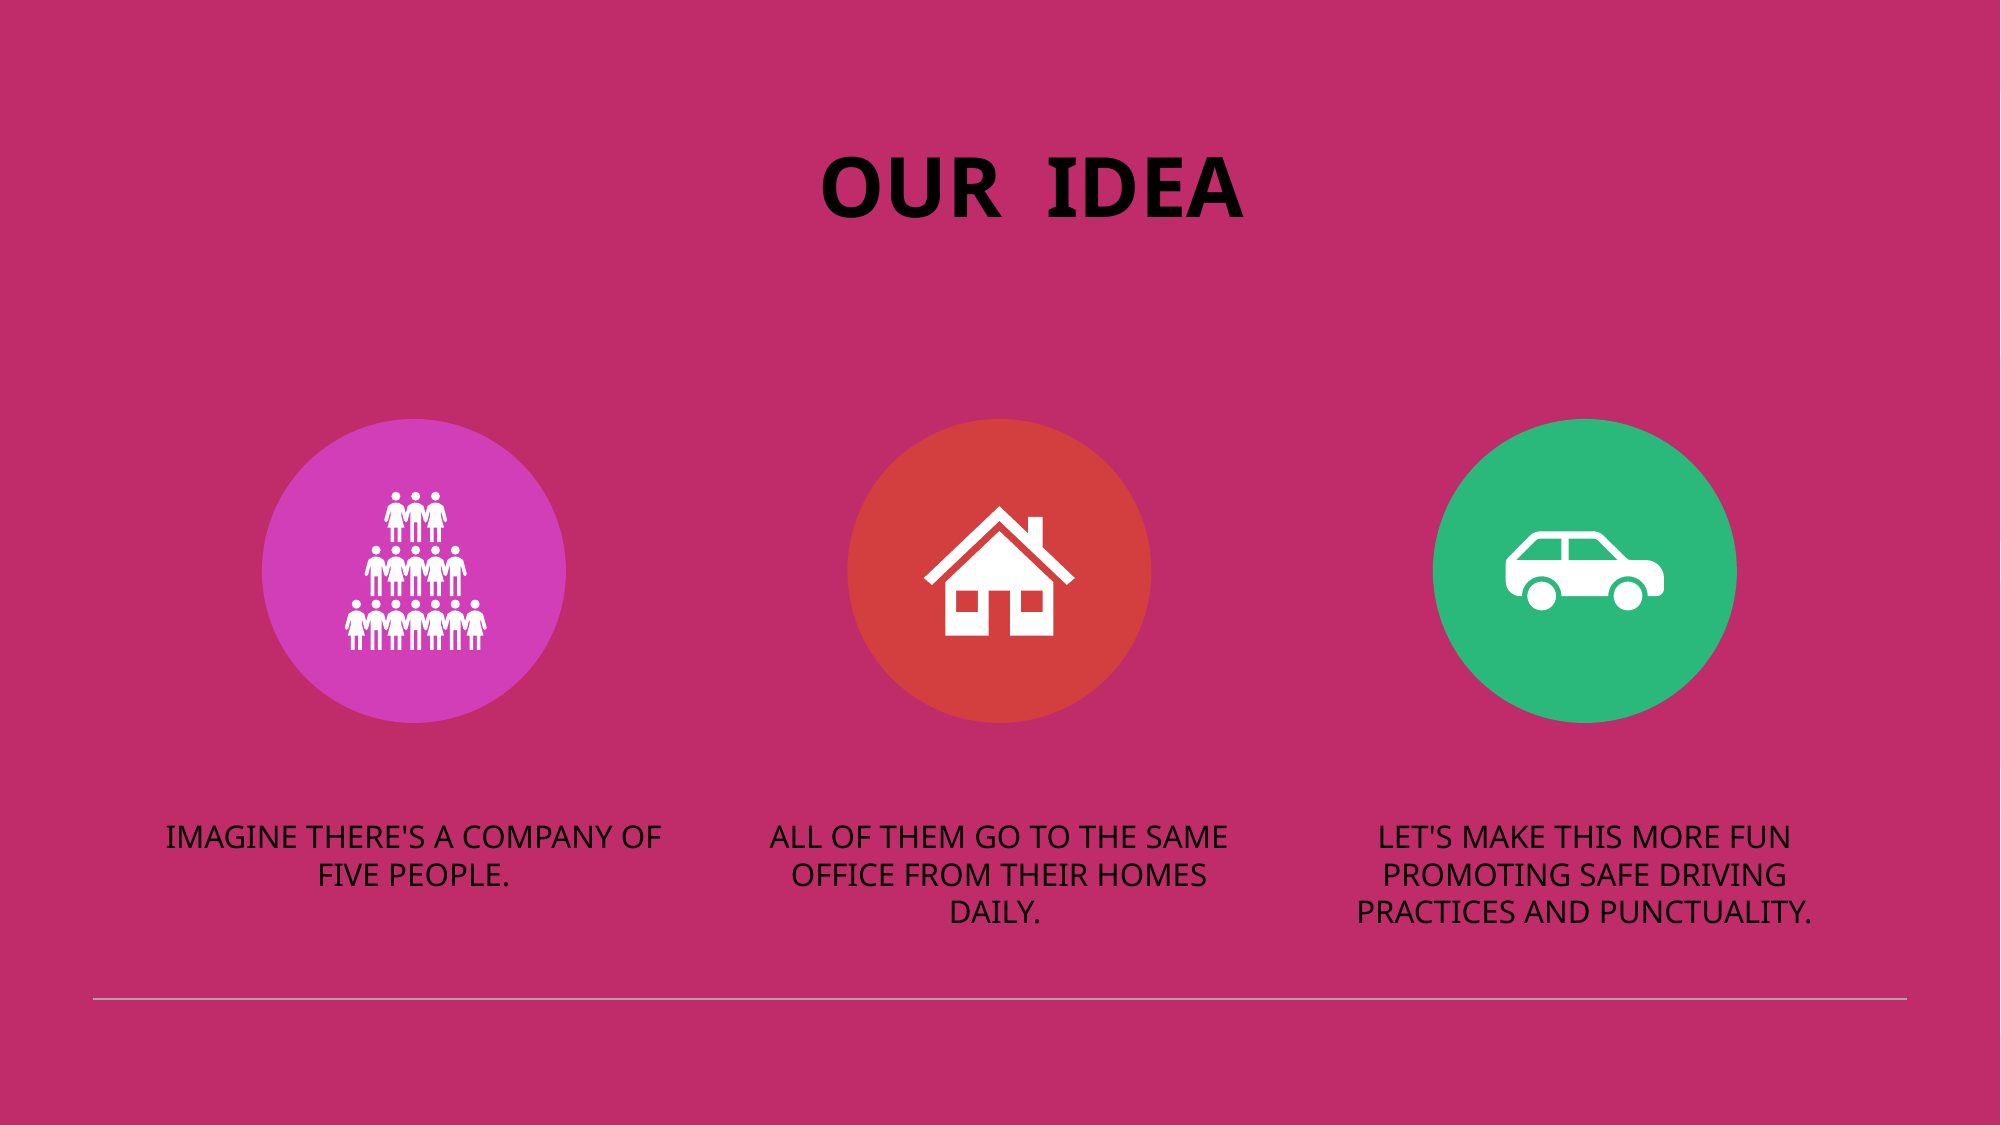

# OUR  IDEA
Imagine there's a company of five people.
All of them go to the same office from their homes daily.
Let's make this more fun promoting safe driving practices and punctuality.